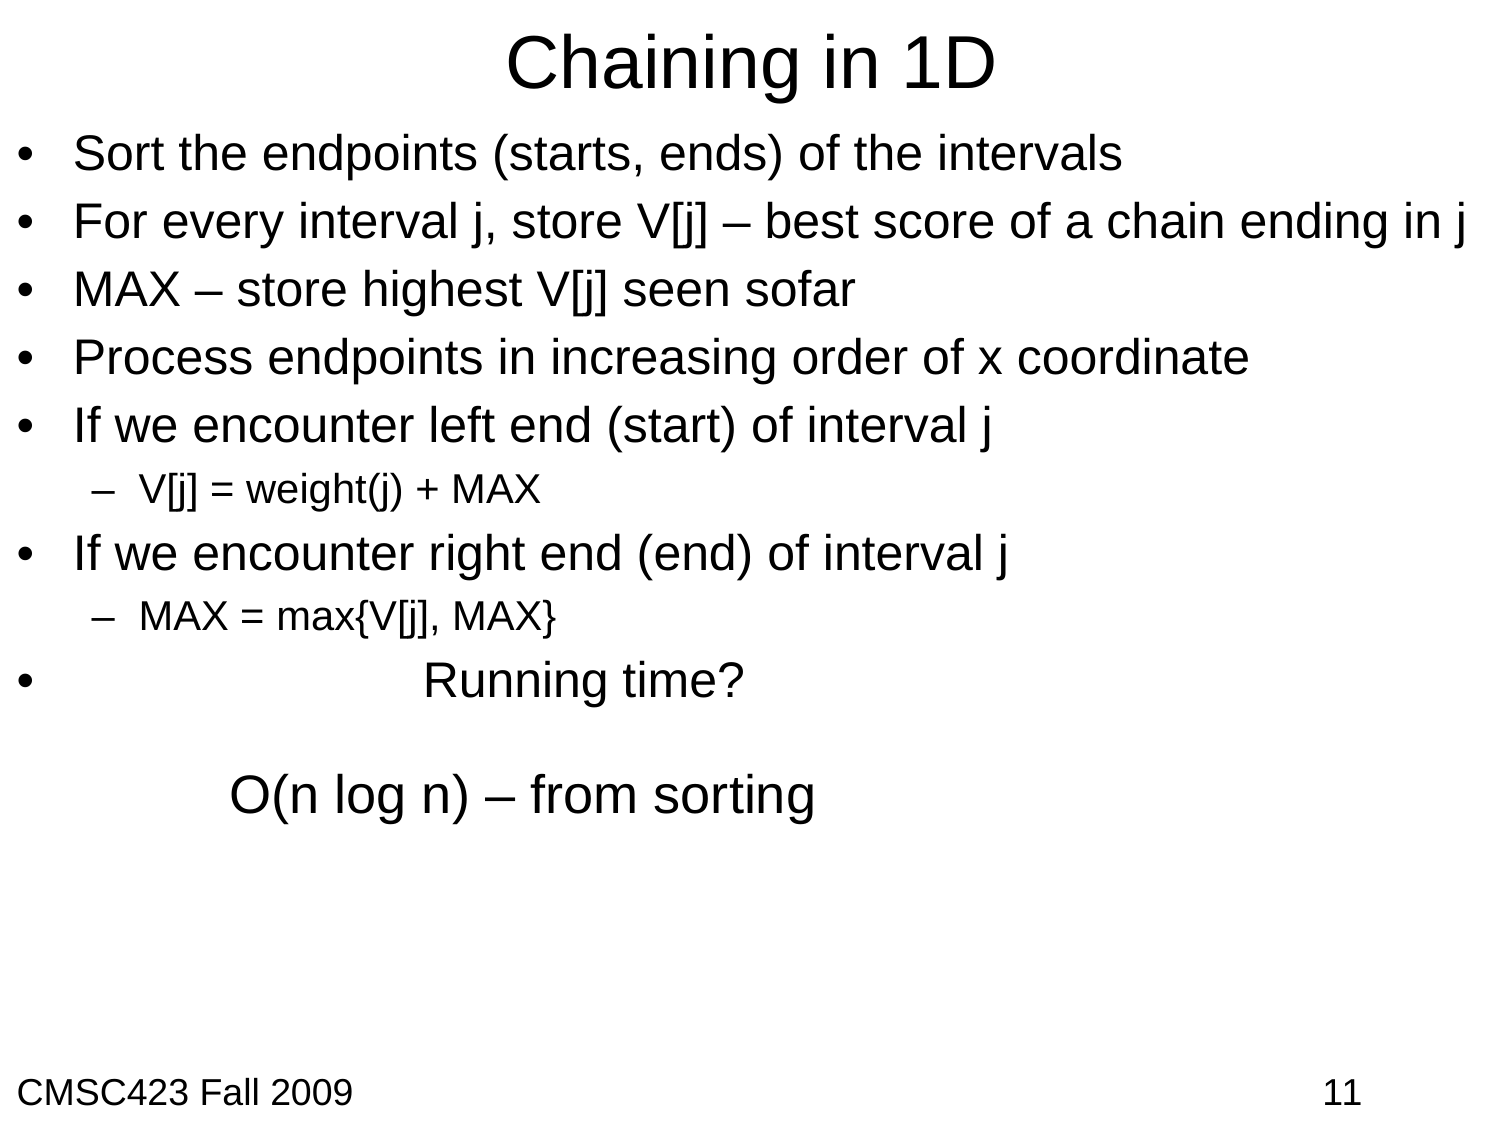

# Chaining in 1D
Sort the endpoints (starts, ends) of the intervals
For every interval j, store V[j] – best score of a chain ending in j
MAX – store highest V[j] seen sofar
Process endpoints in increasing order of x coordinate
If we encounter left end (start) of interval j
V[j] = weight(j) + MAX
If we encounter right end (end) of interval j
MAX = max{V[j], MAX}
 Running time?
O(n log n) – from sorting
CMSC423 Fall 2009
11